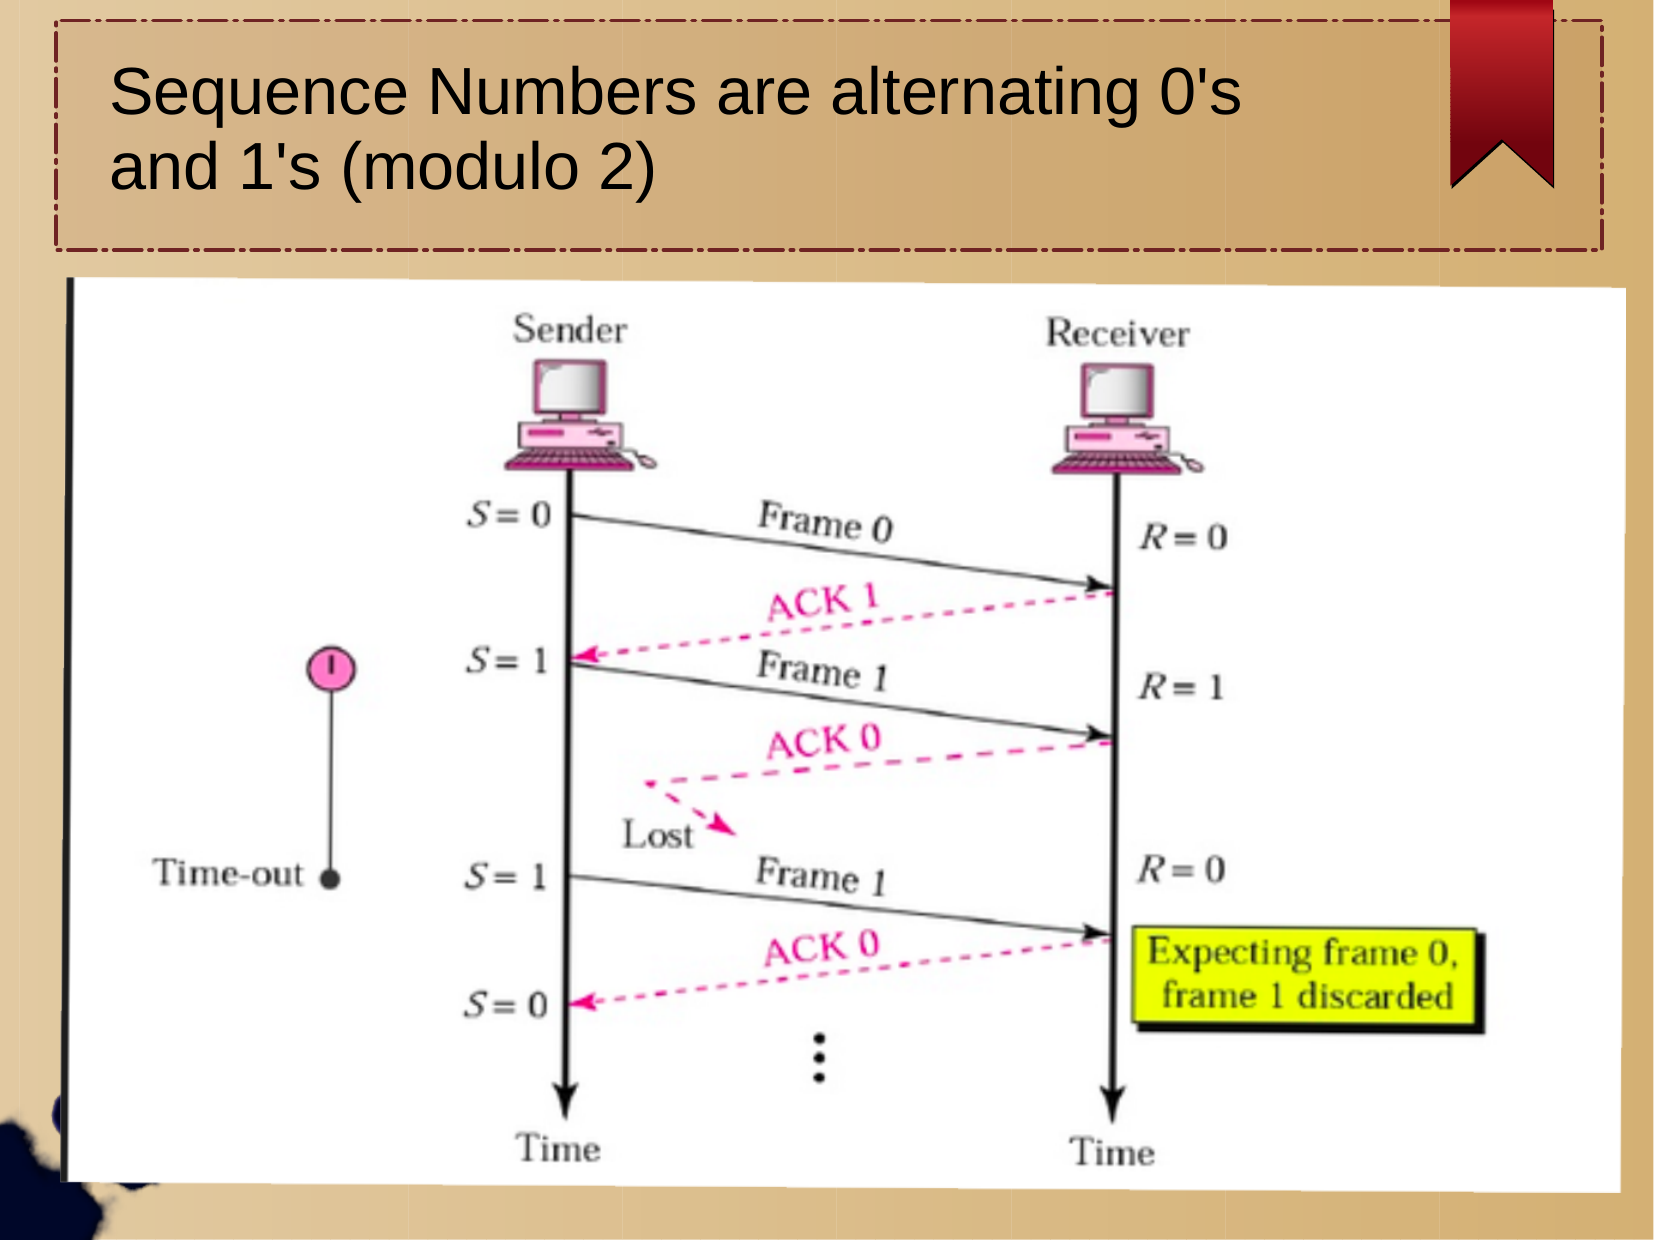

Sequence Numbers are alternating 0's
and 1's (modulo 2)